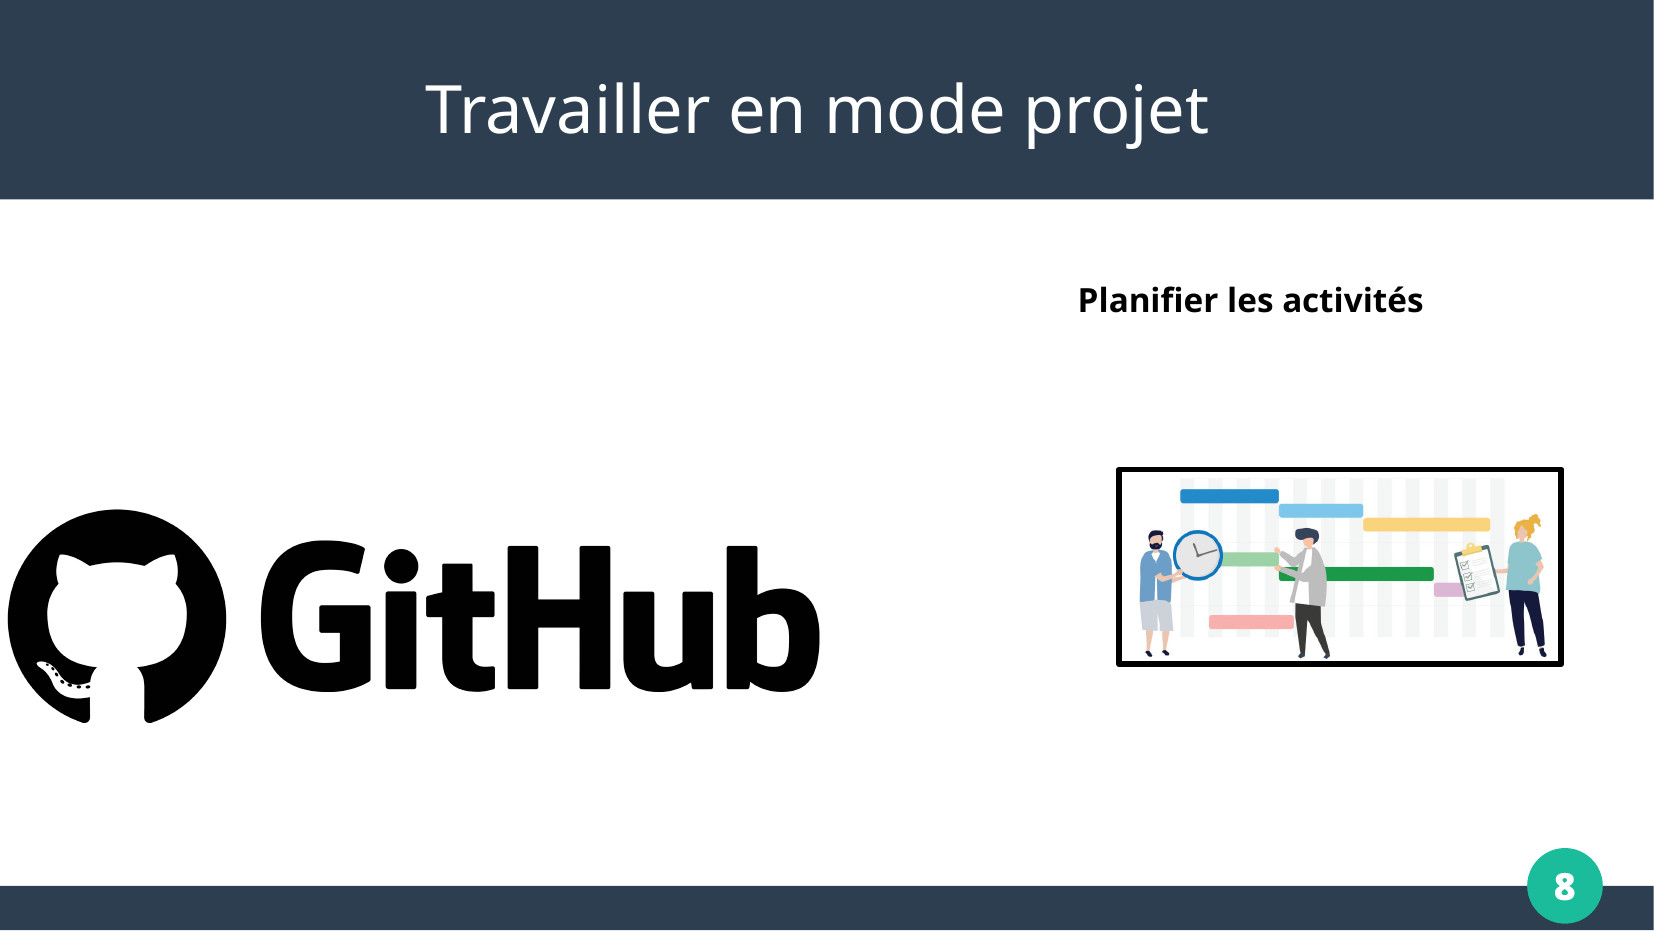

Travailler en mode projet
Planifier les activités